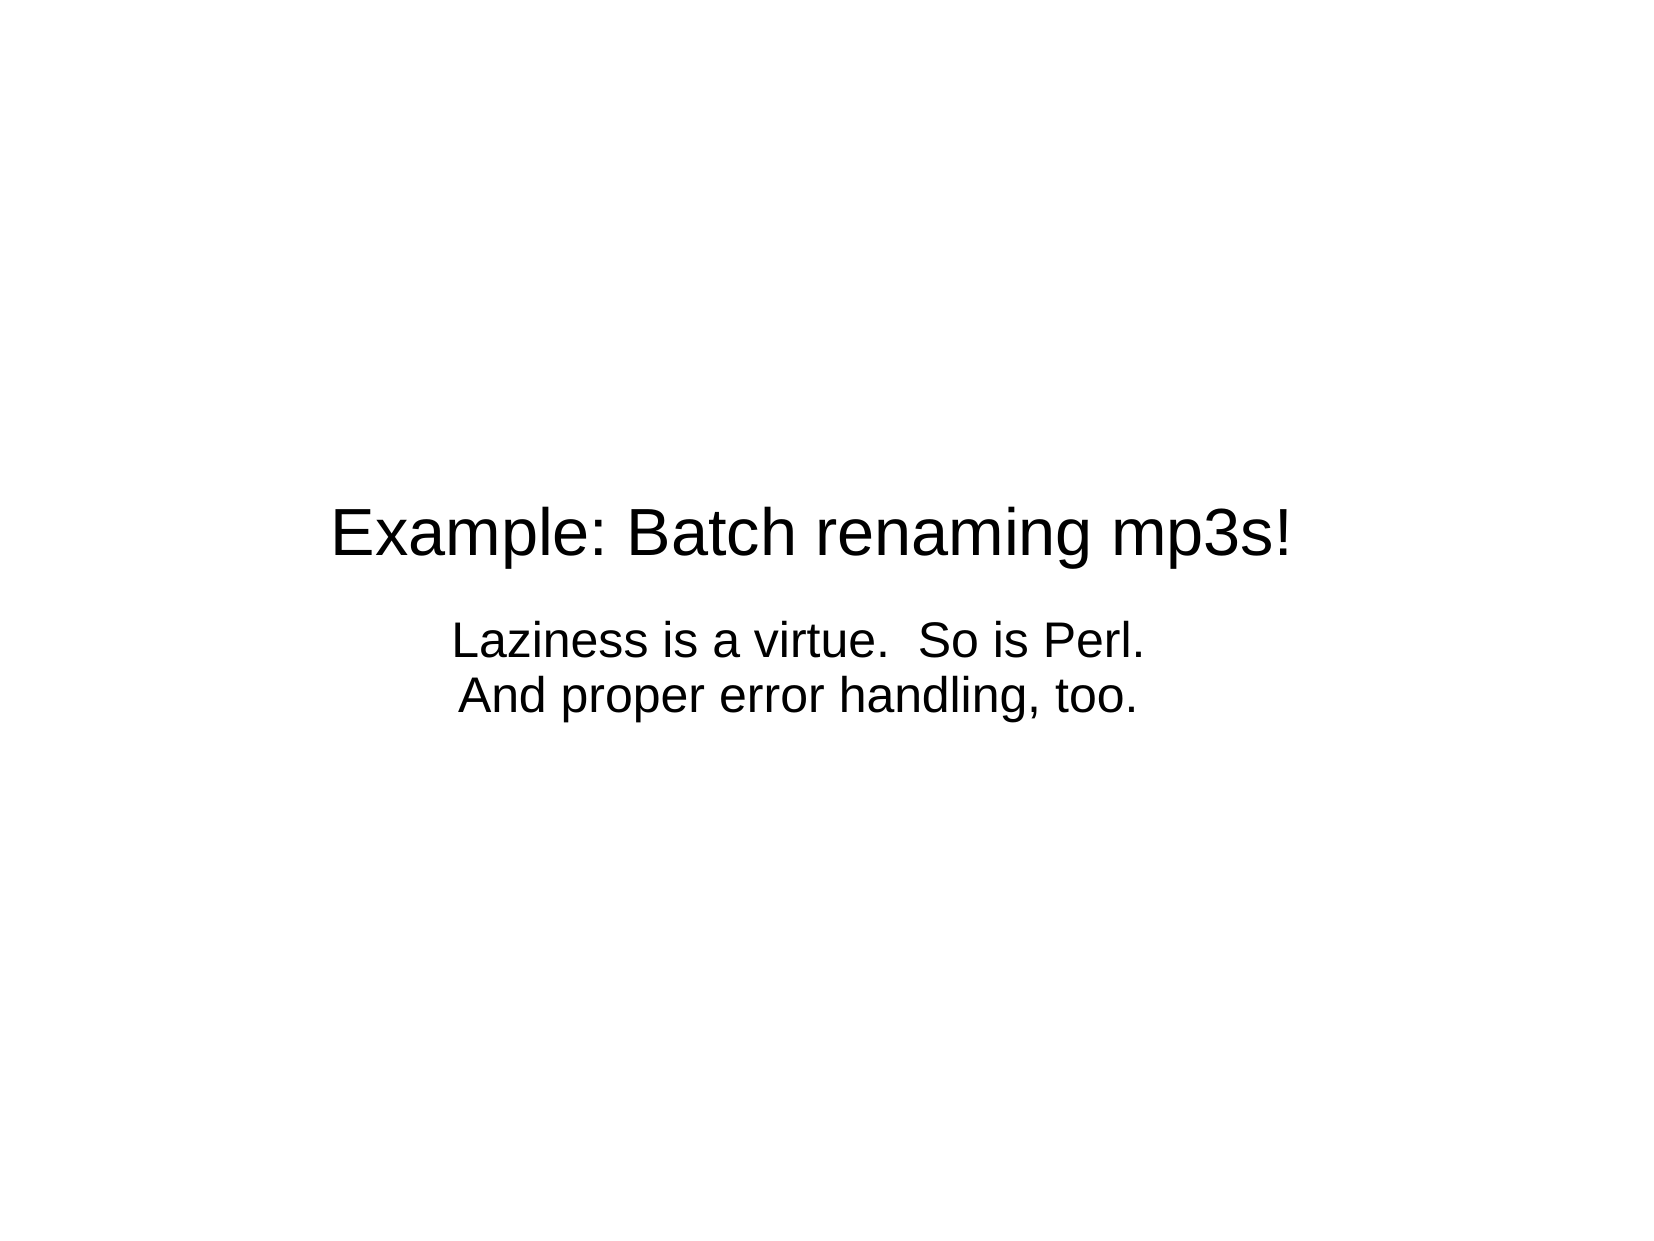

Example: Batch renaming mp3s!
Laziness is a virtue. So is Perl.
And proper error handling, too.